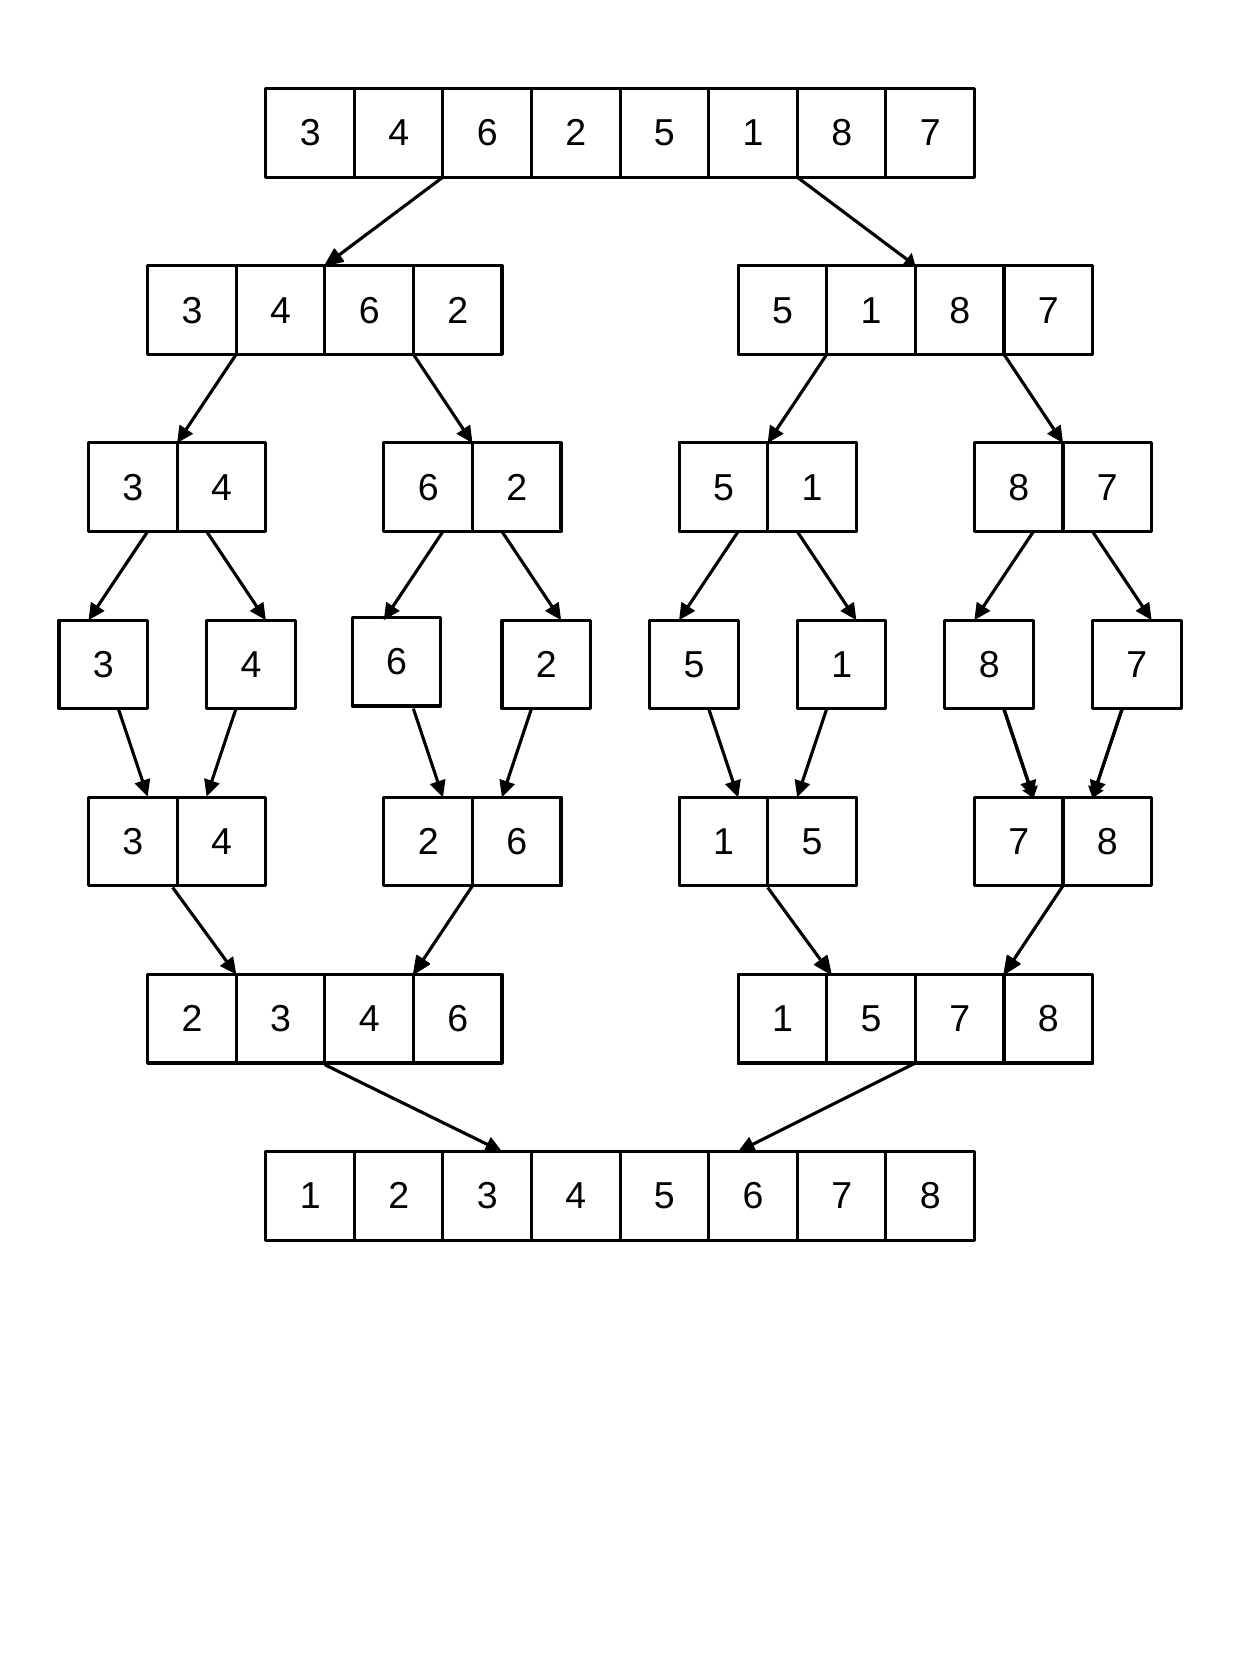

3
4
6
2
5
1
8
7
3
4
6
2
5
5
5
5
1
1
1
1
8
8
7
7
3
4
6
2
5
5
5
5
5
5
1
1
1
1
8
7
6
3
4
2
5
1
1
8
7
3
4
2
6
5
5
5
5
5
1
1
1
1
5
7
8
2
3
4
6
5
5
5
1
1
1
1
5
8
7
7
8
1
2
3
4
5
6
7
8